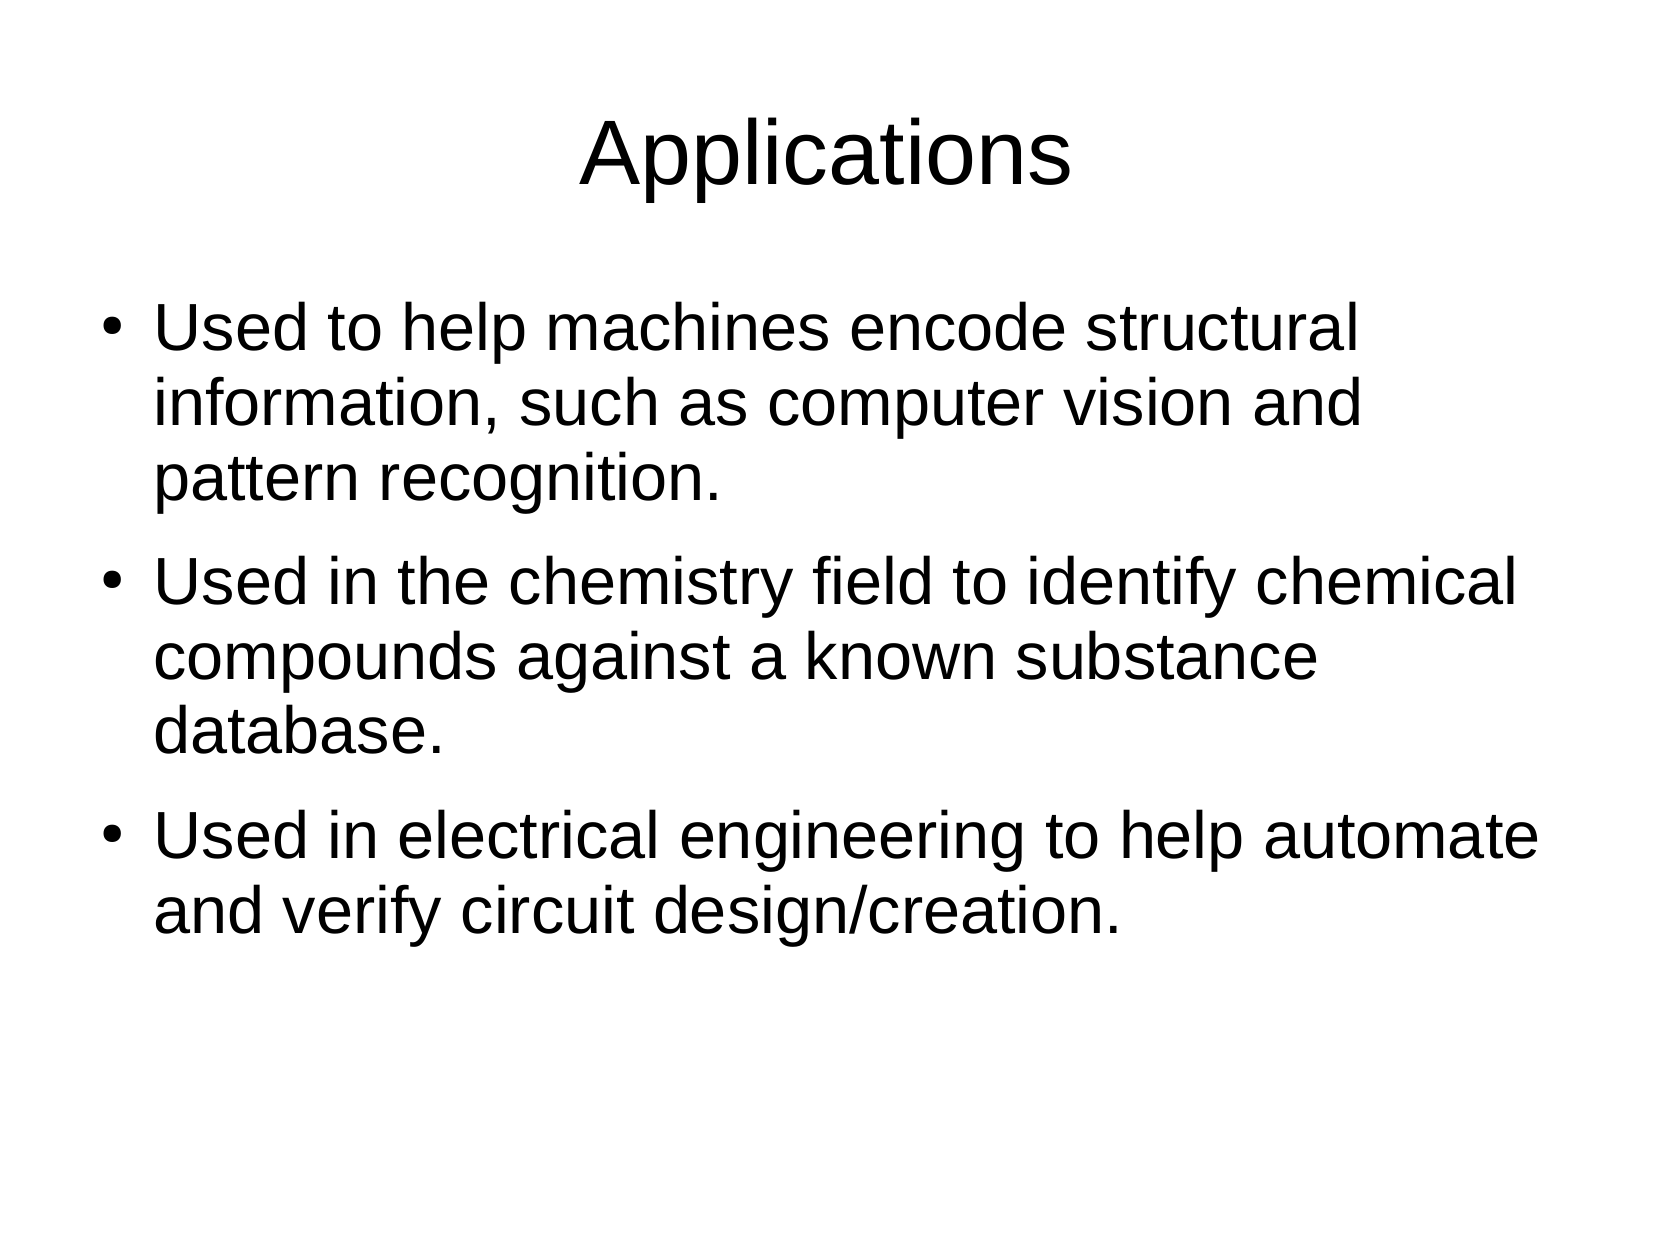

# Applications
Used to help machines encode structural information, such as computer vision and pattern recognition.
Used in the chemistry field to identify chemical compounds against a known substance database.
Used in electrical engineering to help automate and verify circuit design/creation.